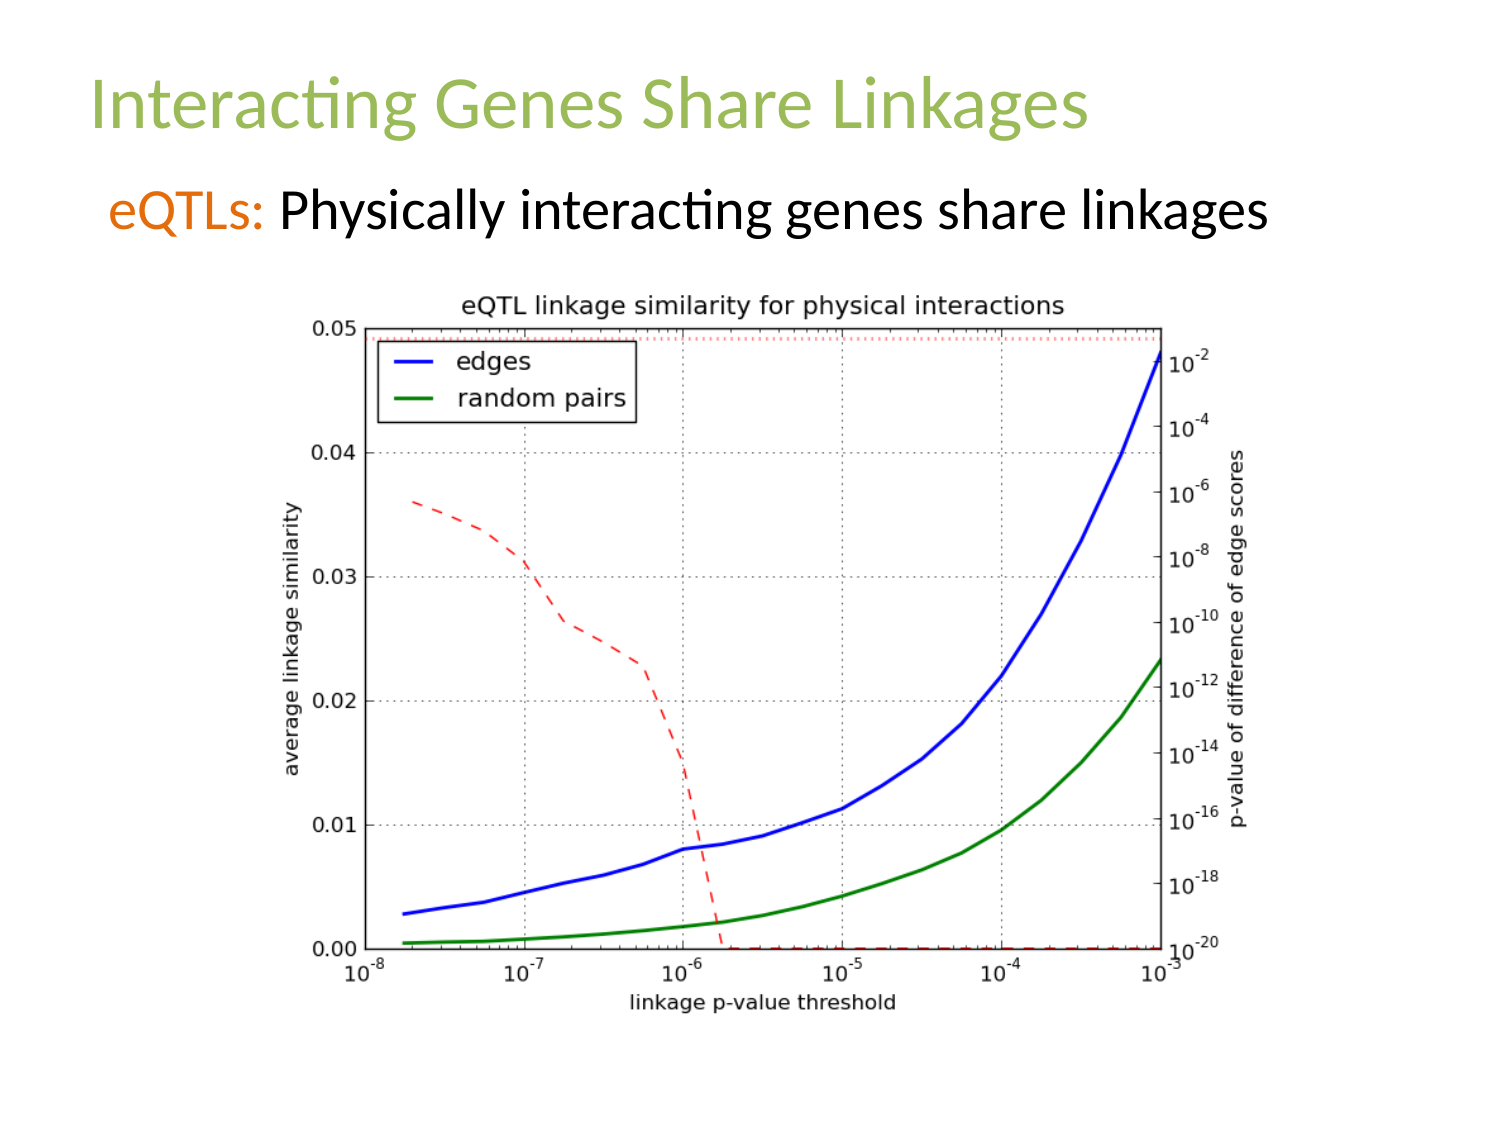

Interacting Genes Share Linkages
eQTLs: Physically interacting genes share linkages